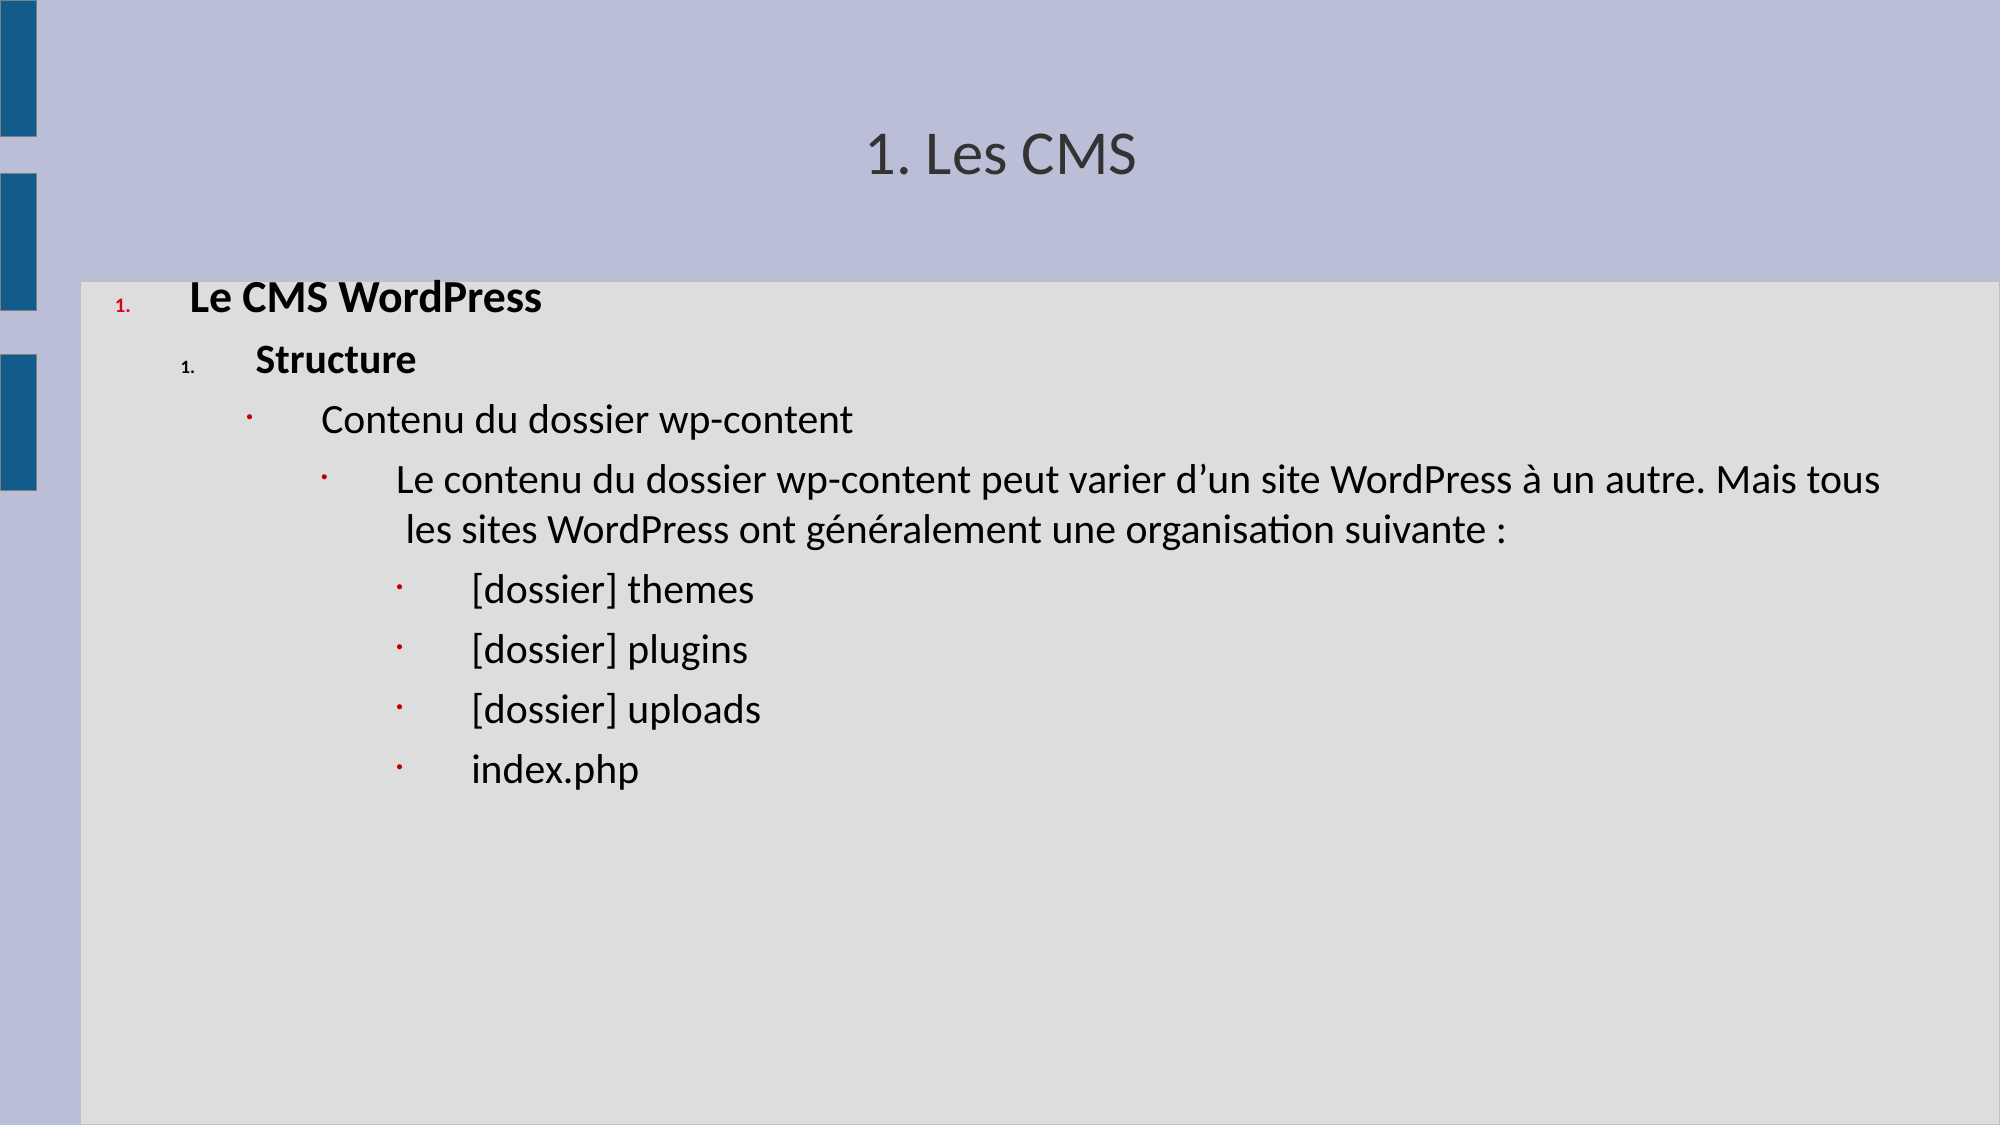

# 1. Les CMS
Le CMS WordPress
Structure
Contenu du dossier wp-content
Le contenu du dossier wp-content peut varier d’un site WordPress à un autre. Mais tous les sites WordPress ont généralement une organisation suivante :
[dossier] themes
[dossier] plugins
[dossier] uploads
index.php